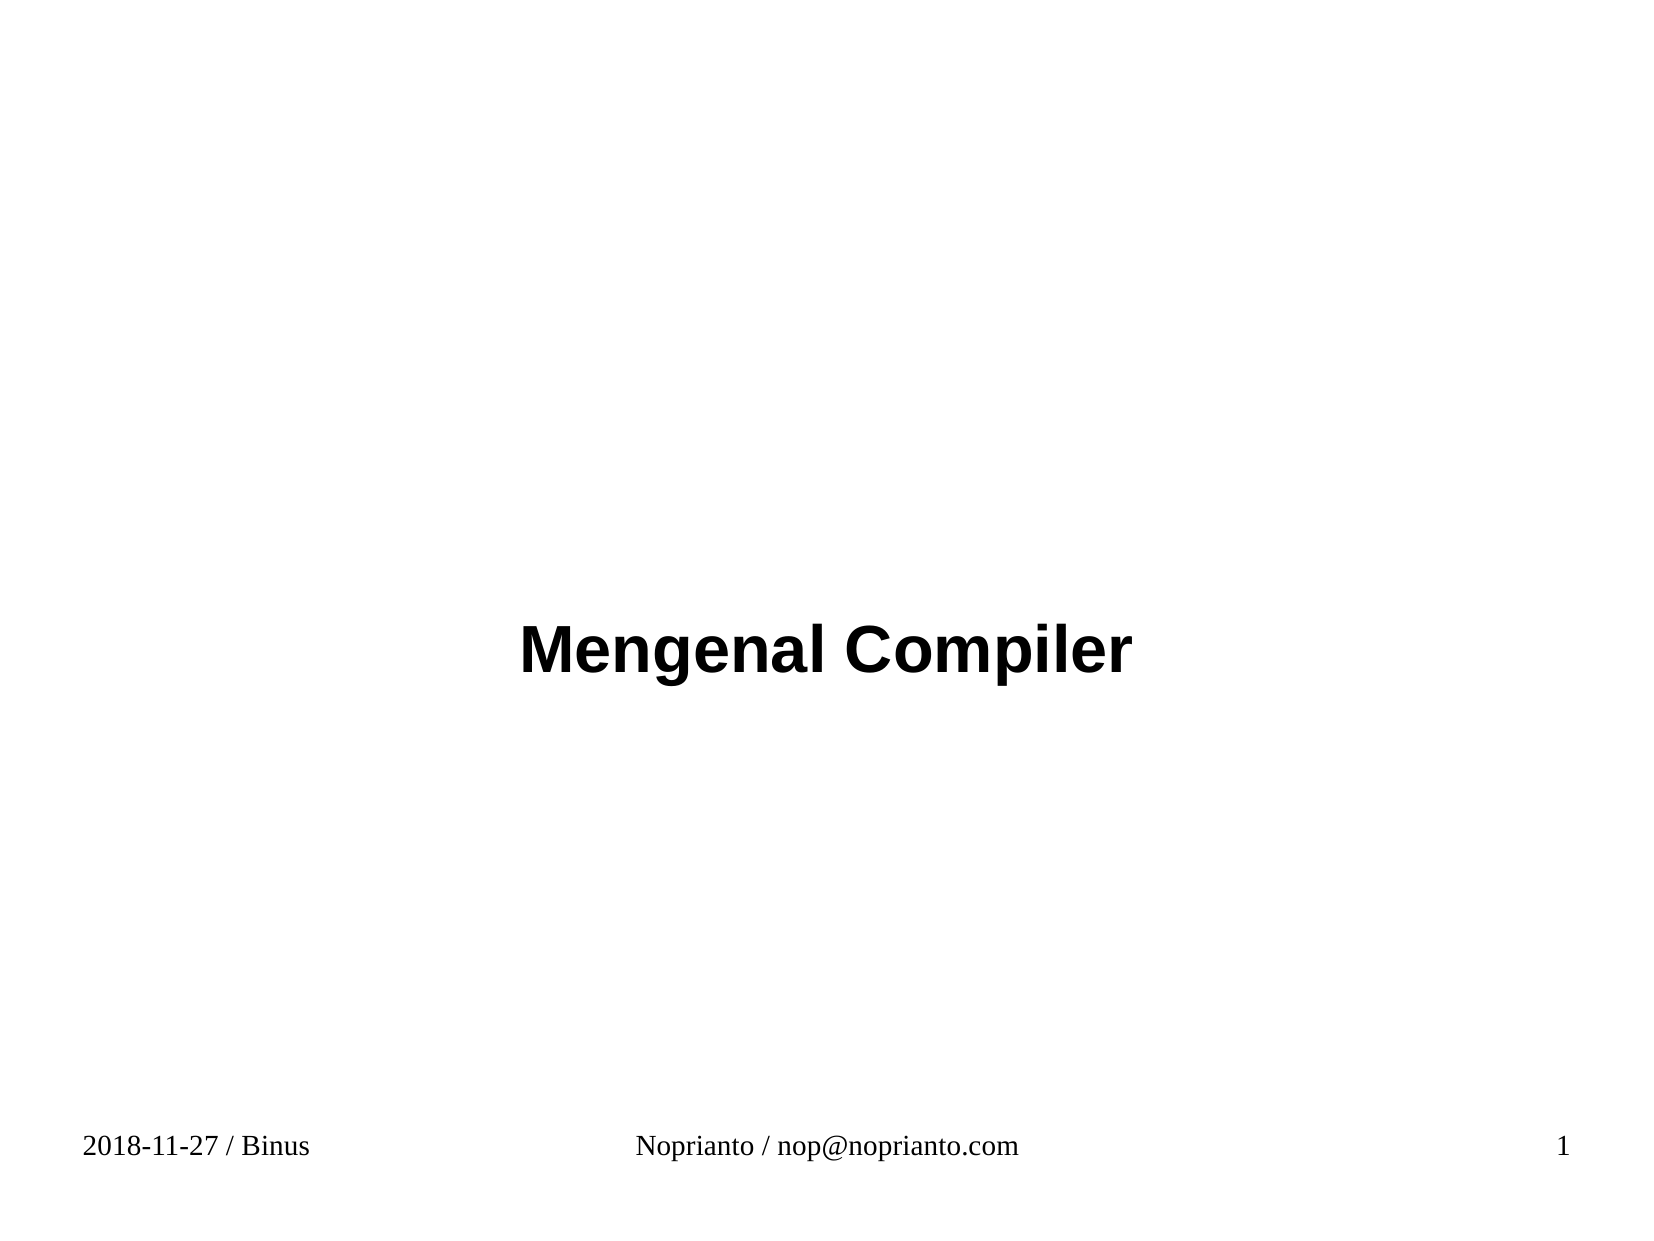

# Mengenal Compiler
2018-11-27 / Binus
Noprianto / nop@noprianto.com
1